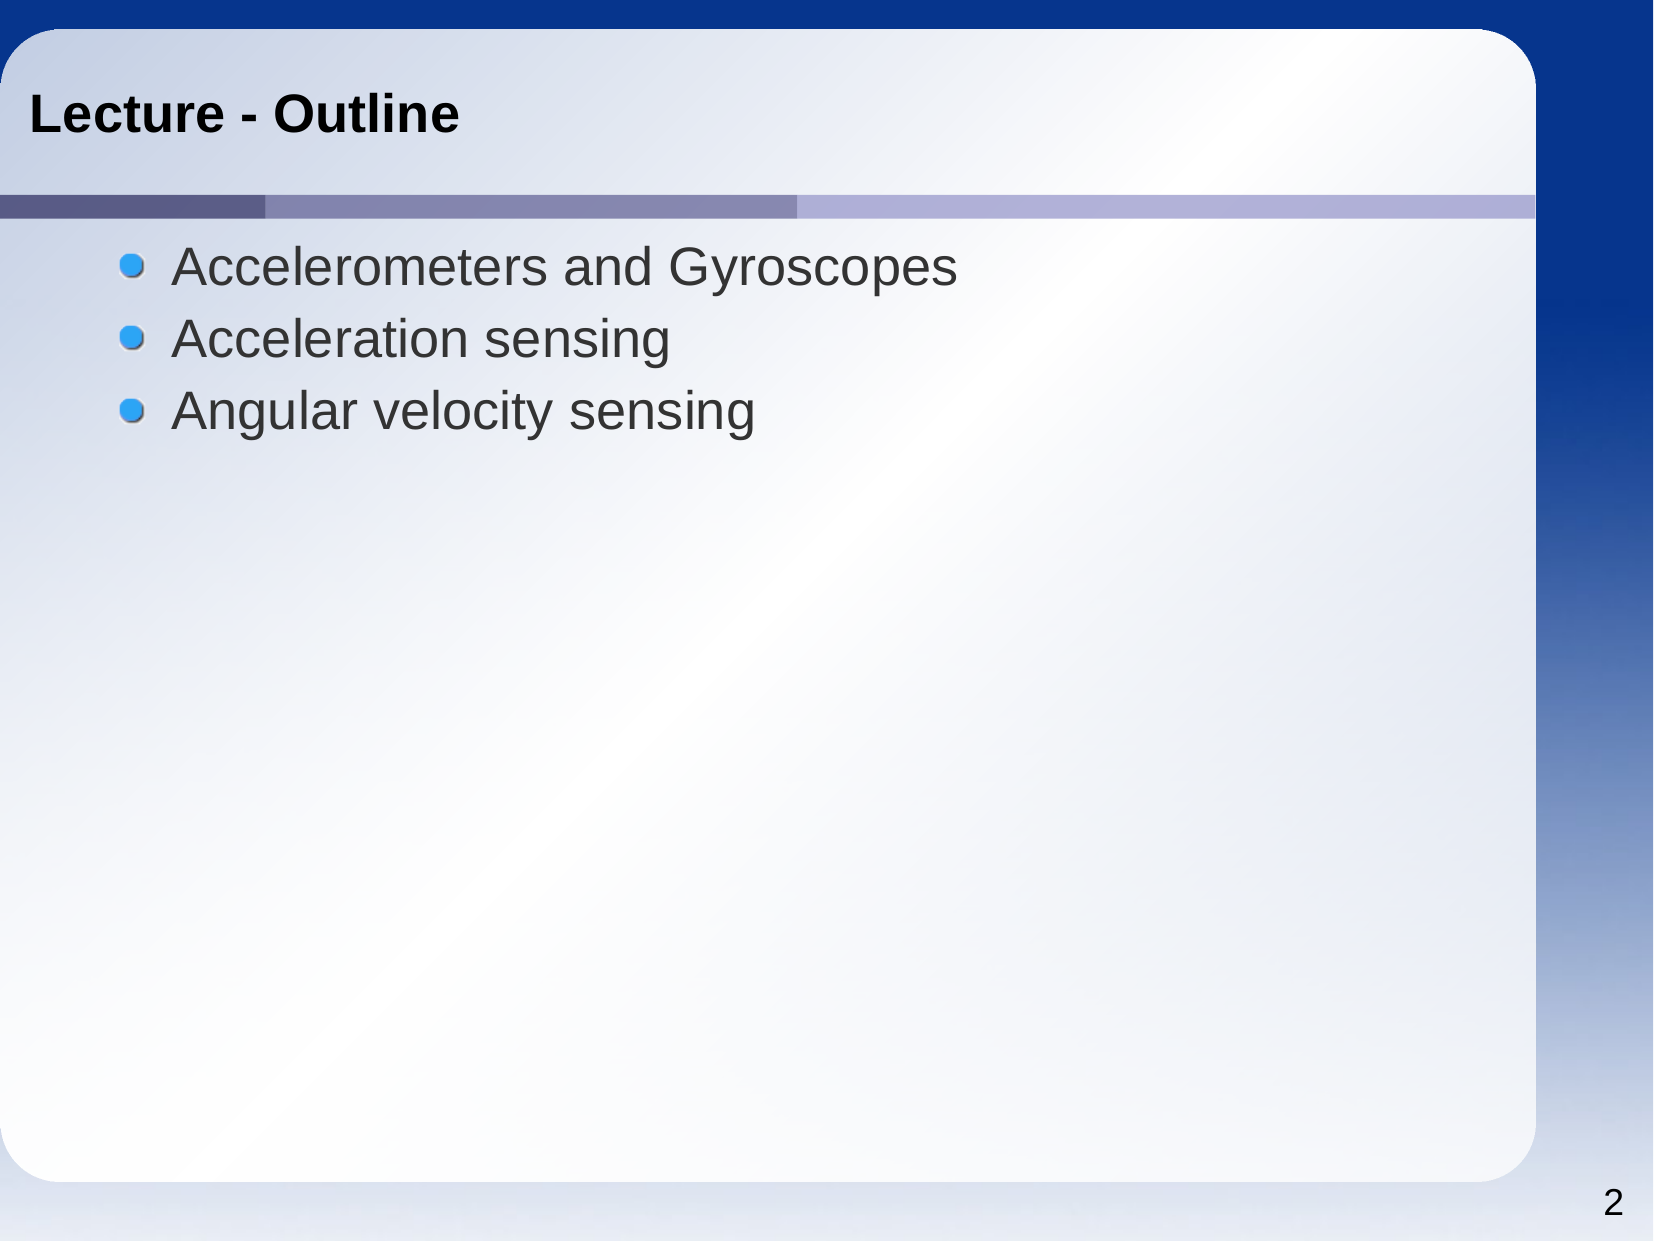

# Lecture - Outline
Accelerometers and Gyroscopes
Acceleration sensing
Angular velocity sensing
2